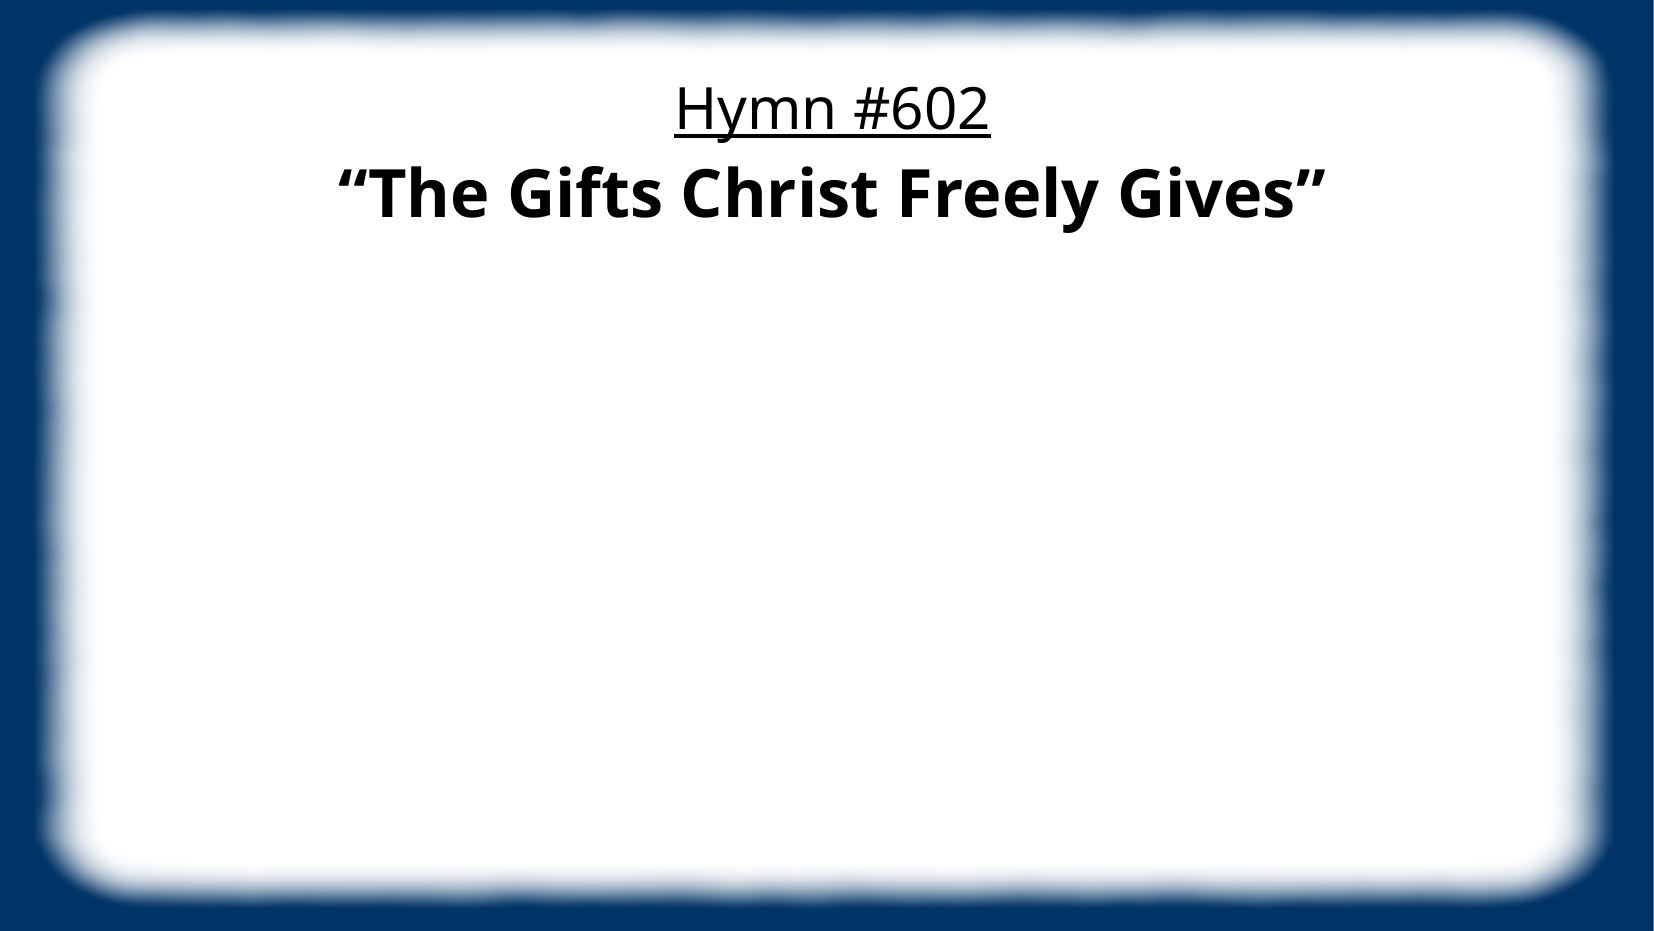

Hymn #602
“The Gifts Christ Freely Gives”